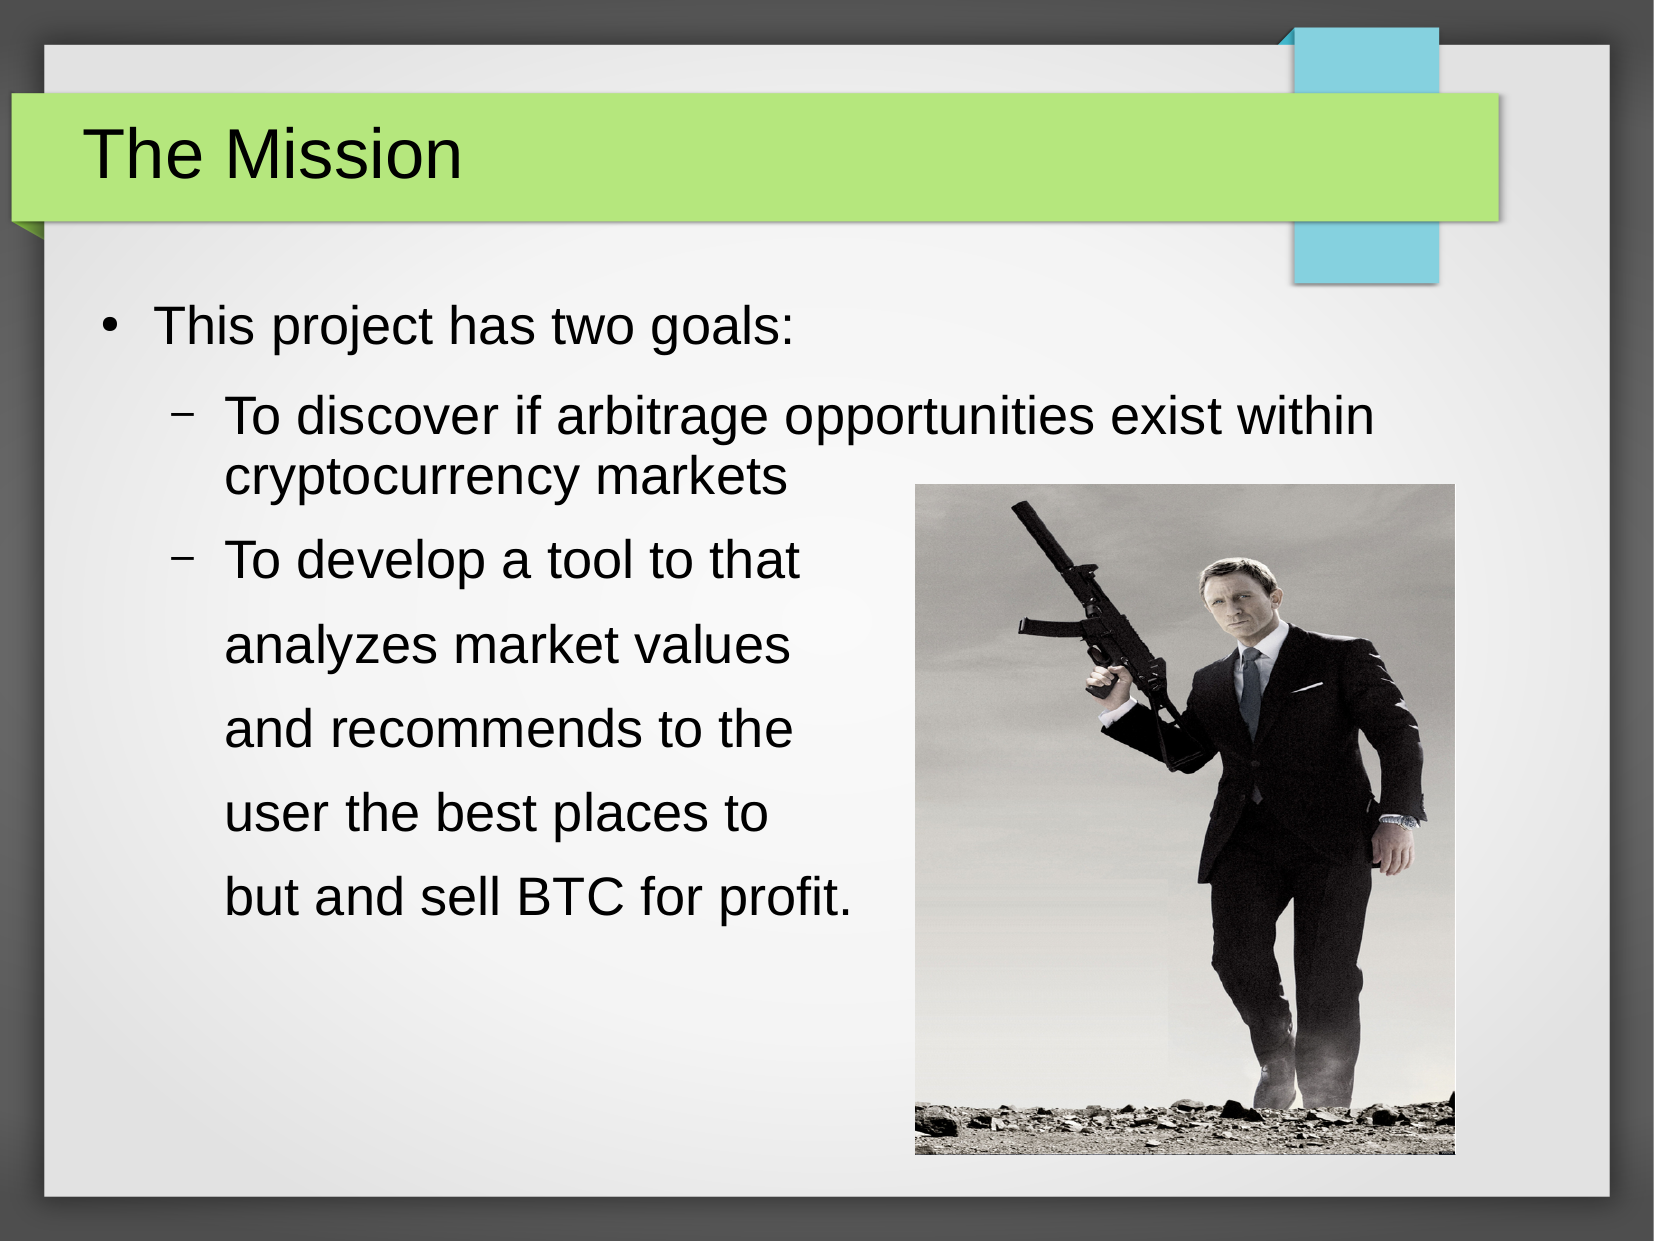

# The Mission
This project has two goals:
To discover if arbitrage opportunities exist within cryptocurrency markets
To develop a tool to that
analyzes market values
and recommends to the
user the best places to
but and sell BTC for profit.